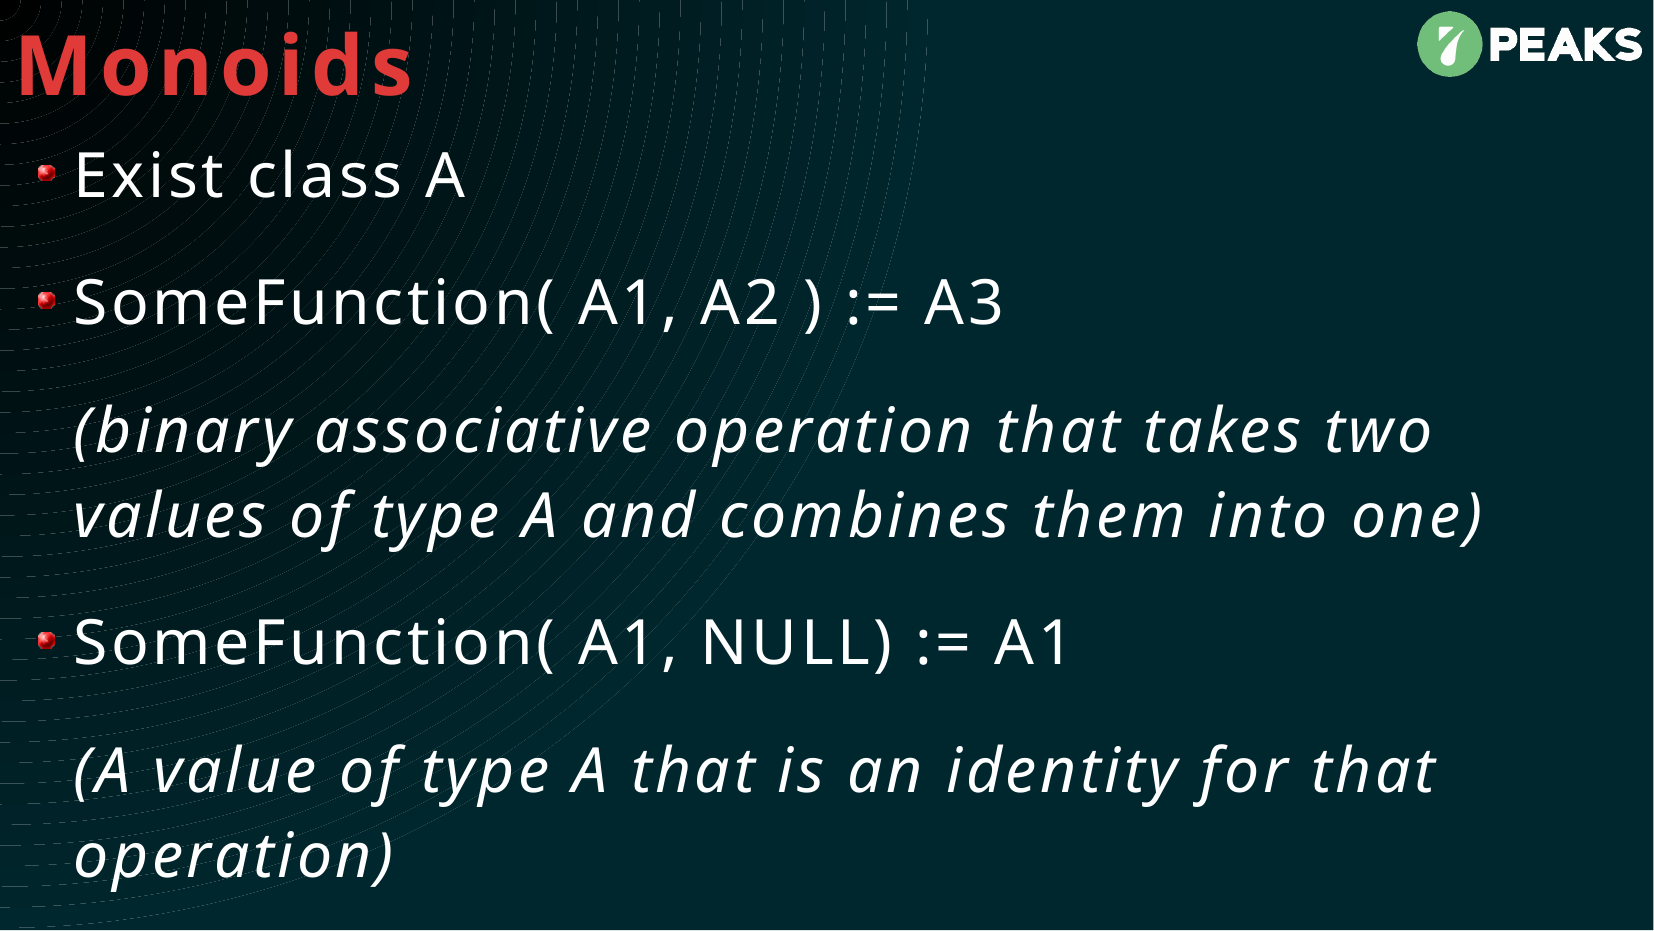

Monoids
Exist class A
SomeFunction( A1, A2 ) := A3
(binary associative operation that takes two values of type A and combines them into one)
SomeFunction( A1, NULL) := A1
(A value of type A that is an identity for that operation)